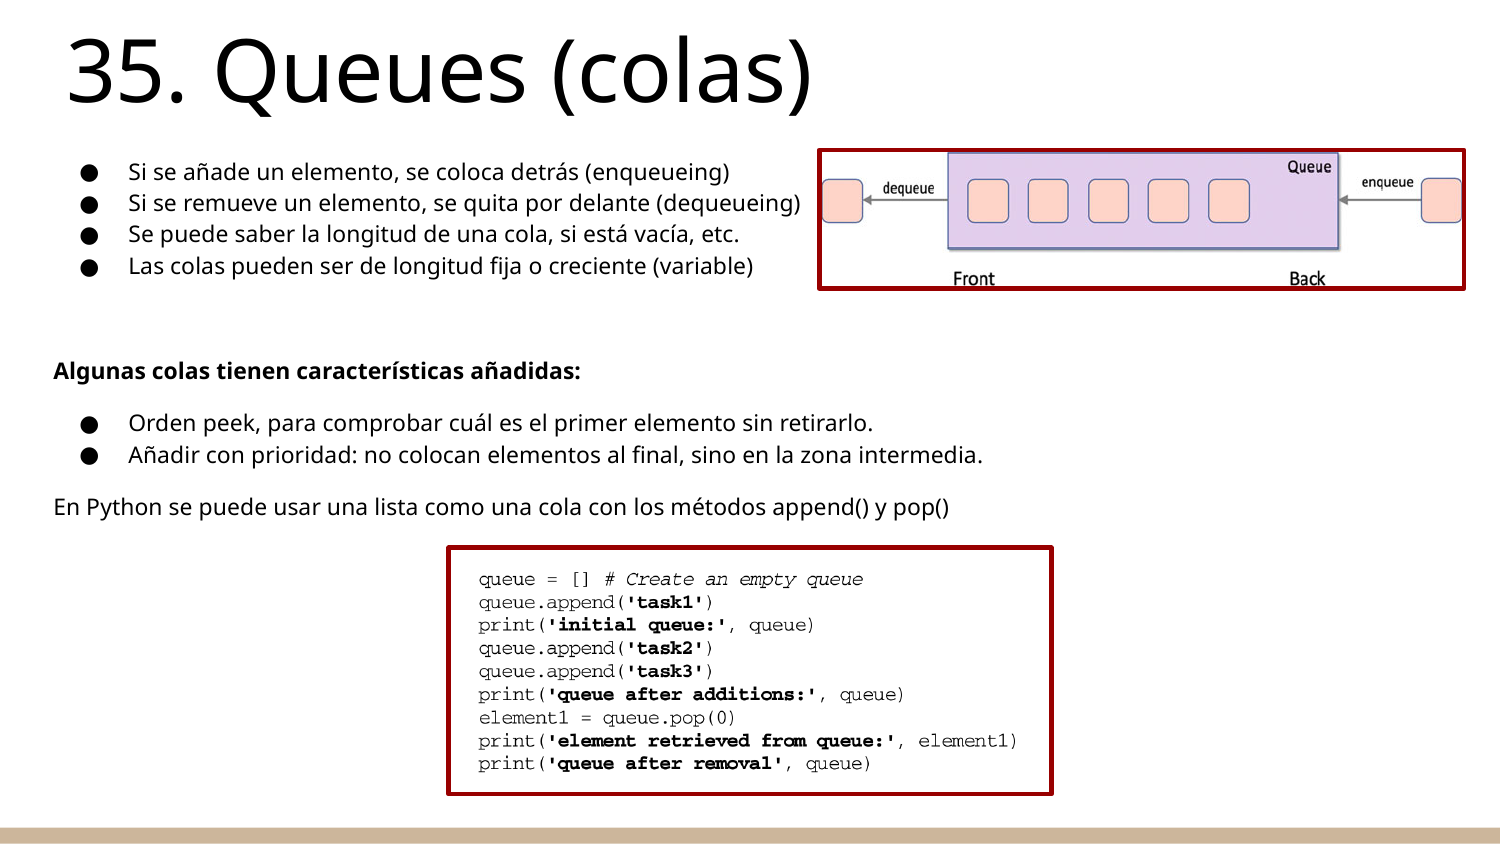

# 35. Queues (colas)
Si se añade un elemento, se coloca detrás (enqueueing)
Si se remueve un elemento, se quita por delante (dequeueing)
Se puede saber la longitud de una cola, si está vacía, etc.
Las colas pueden ser de longitud fija o creciente (variable)
Algunas colas tienen características añadidas:
Orden peek, para comprobar cuál es el primer elemento sin retirarlo.
Añadir con prioridad: no colocan elementos al final, sino en la zona intermedia.
En Python se puede usar una lista como una cola con los métodos append() y pop()